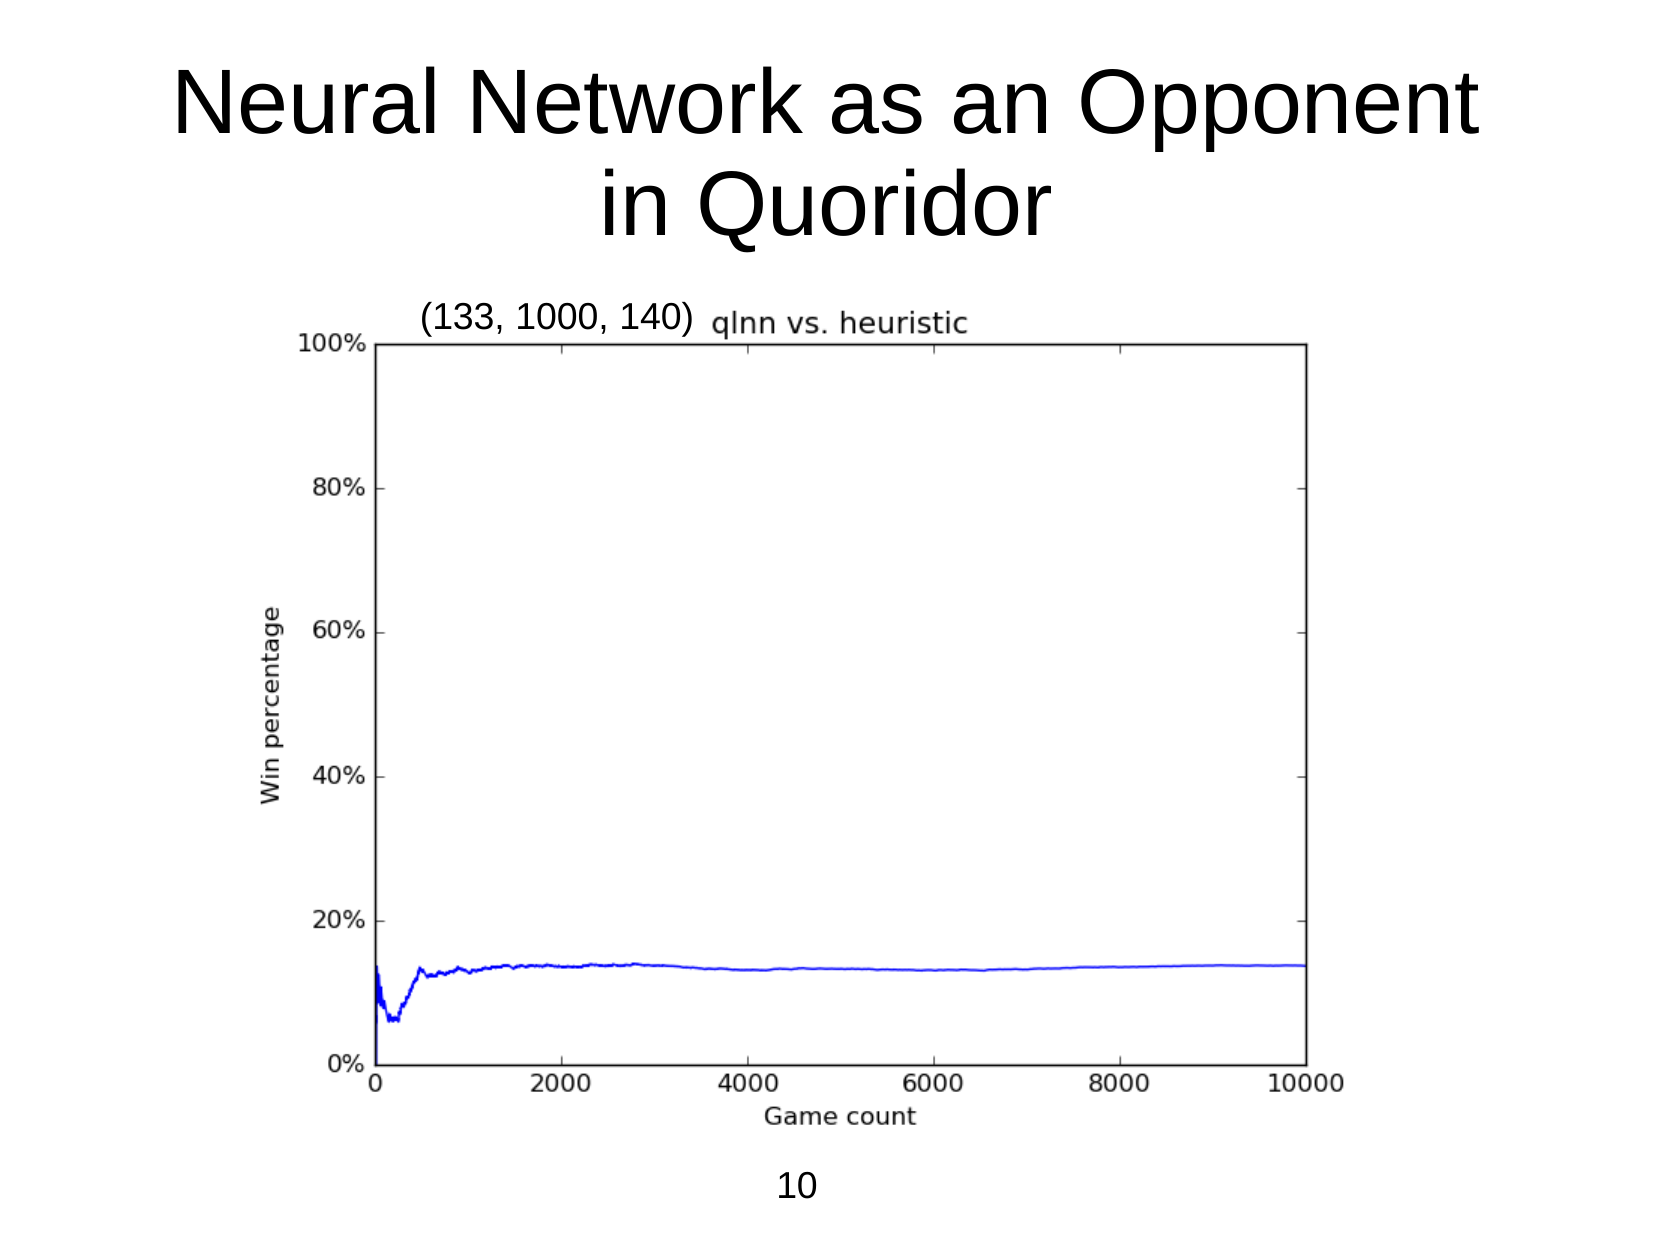

# Neural Network as an Opponent in Quoridor
(133, 1000, 140)